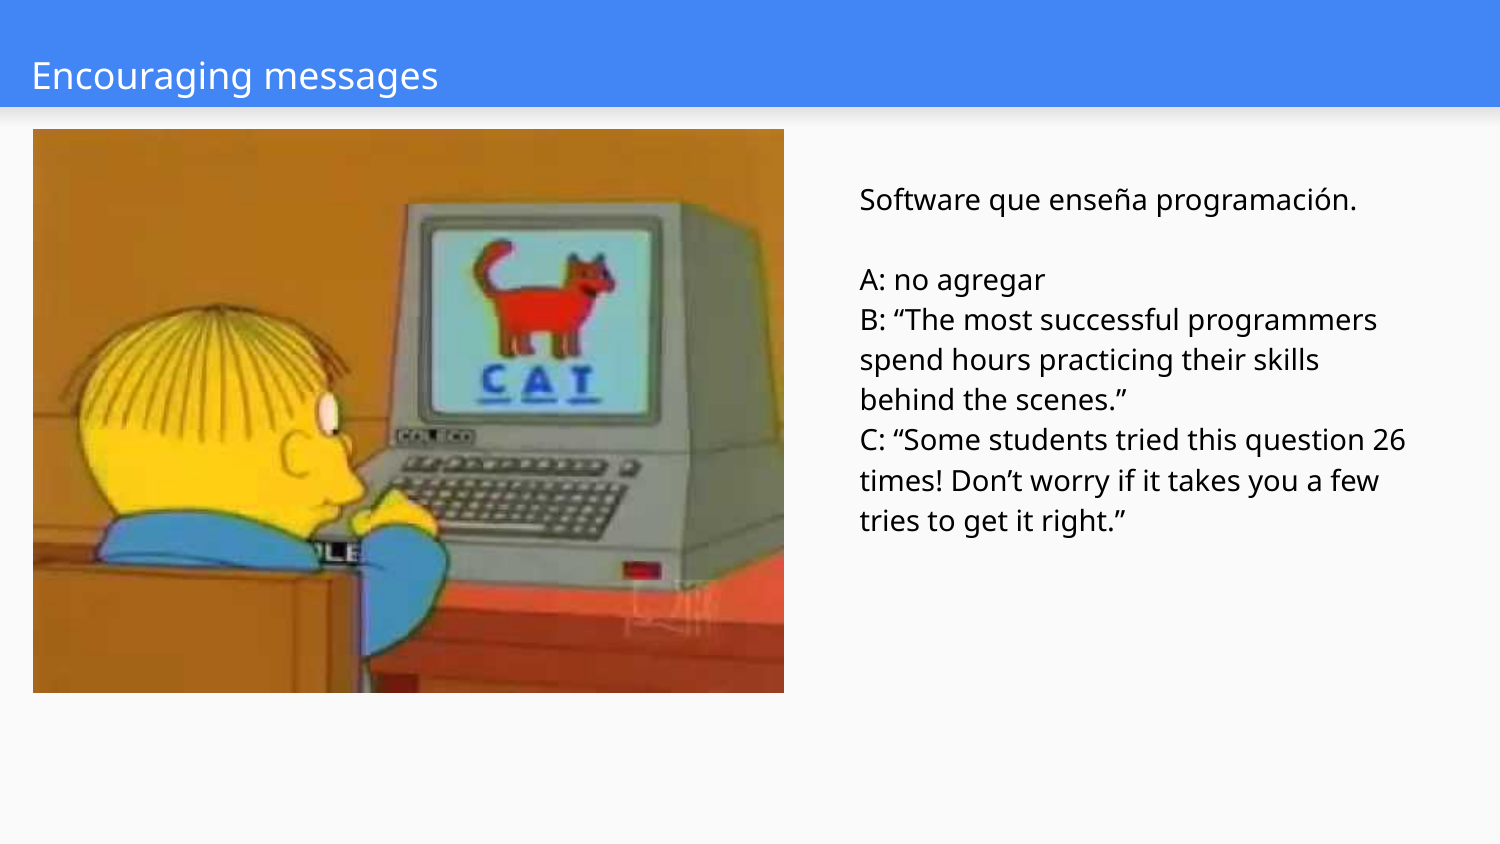

# Encouraging messages
Software que enseña programación.
A: no agregar
B: “The most successful programmers spend hours practicing their skills behind the scenes.”
C: “Some students tried this question 26 times! Don’t worry if it takes you a few tries to get it right.”